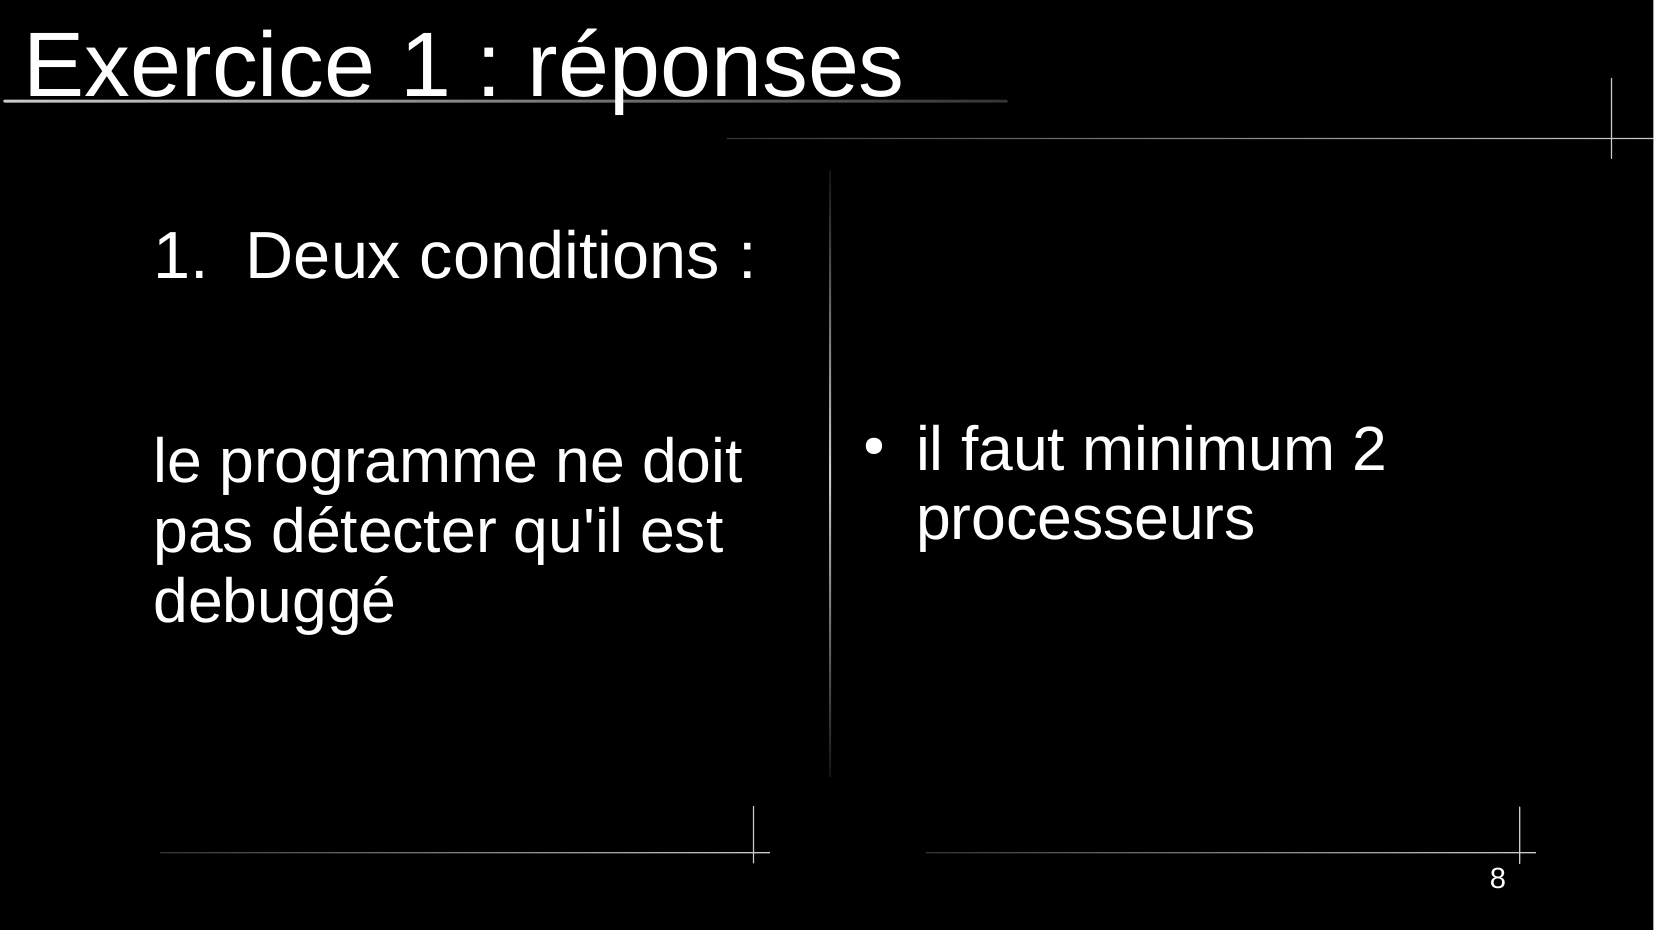

# Exercice 1 : réponses
1. Deux conditions :
le programme ne doit pas détecter qu'il est debuggé
il faut minimum 2 processeurs
8